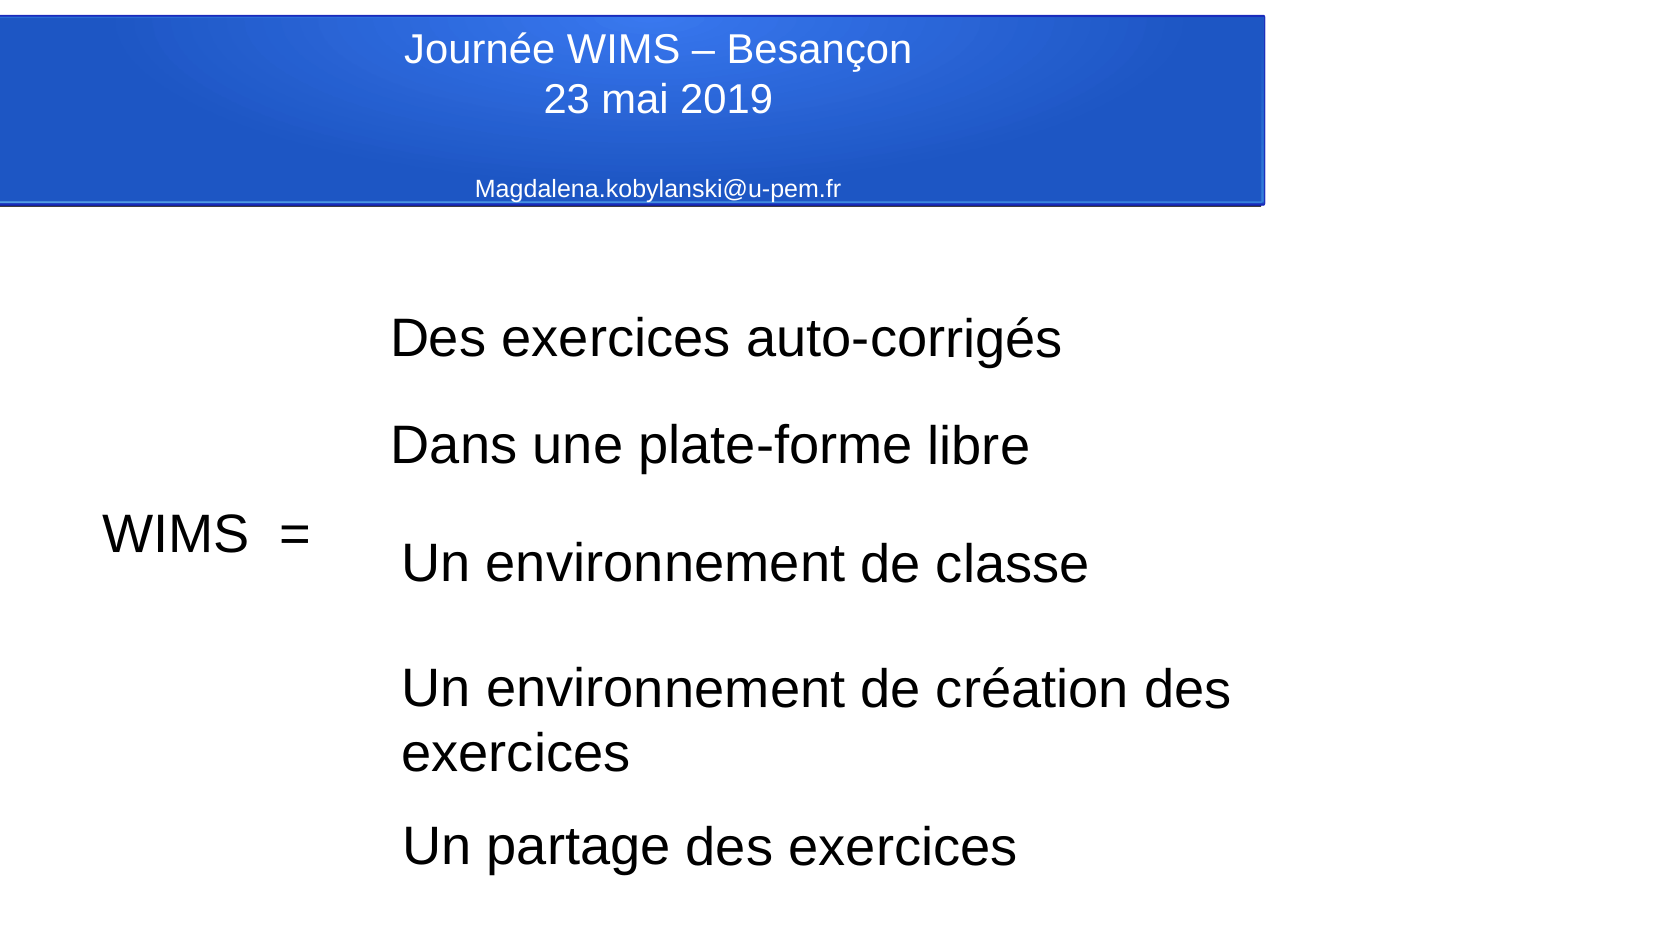

Journée WIMS – Besançon
23 mai 2019
Magdalena.kobylanski@u-pem.fr
Des exercices auto-corrigés
Dans une plate-forme libre
WIMS =
Un environnement de classe
Un environnement de création des exercices
Un partage des exercices